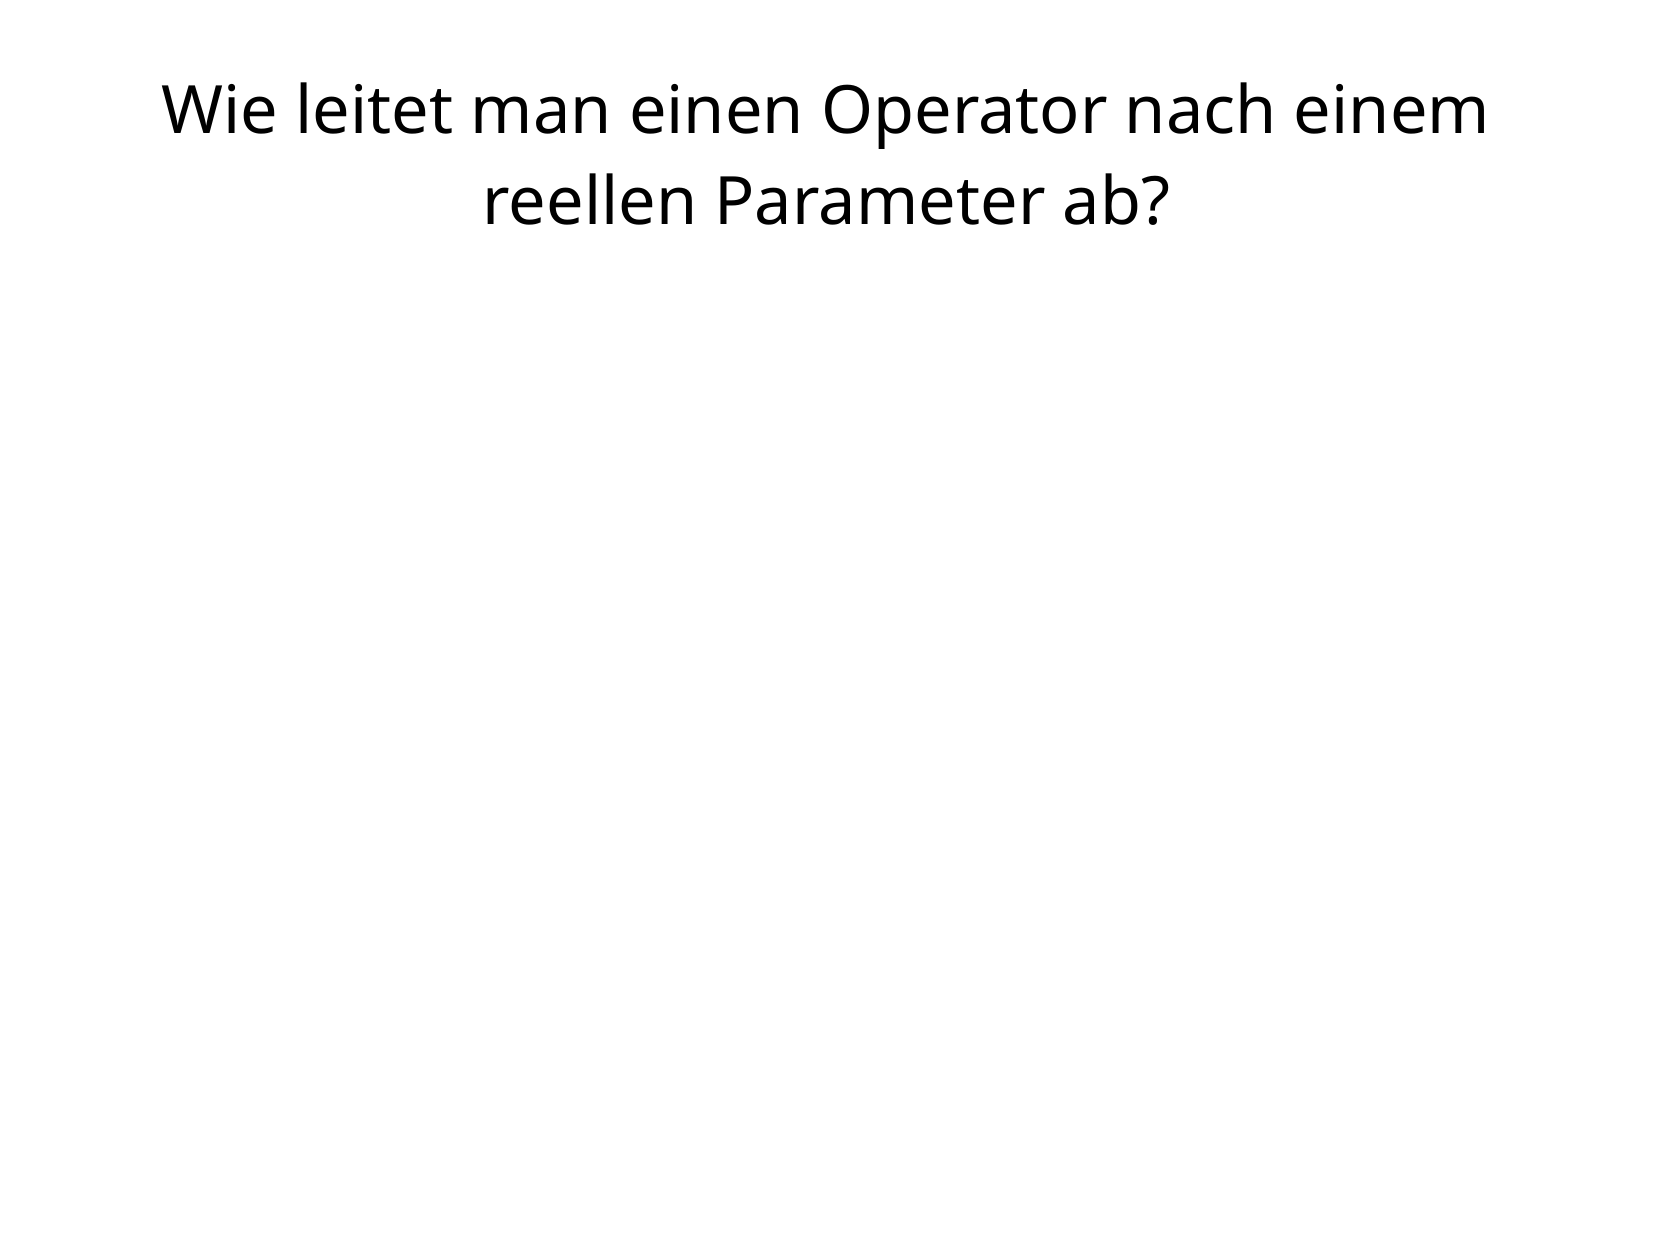

# Wie leitet man einen Operator nach einem reellen Parameter ab?